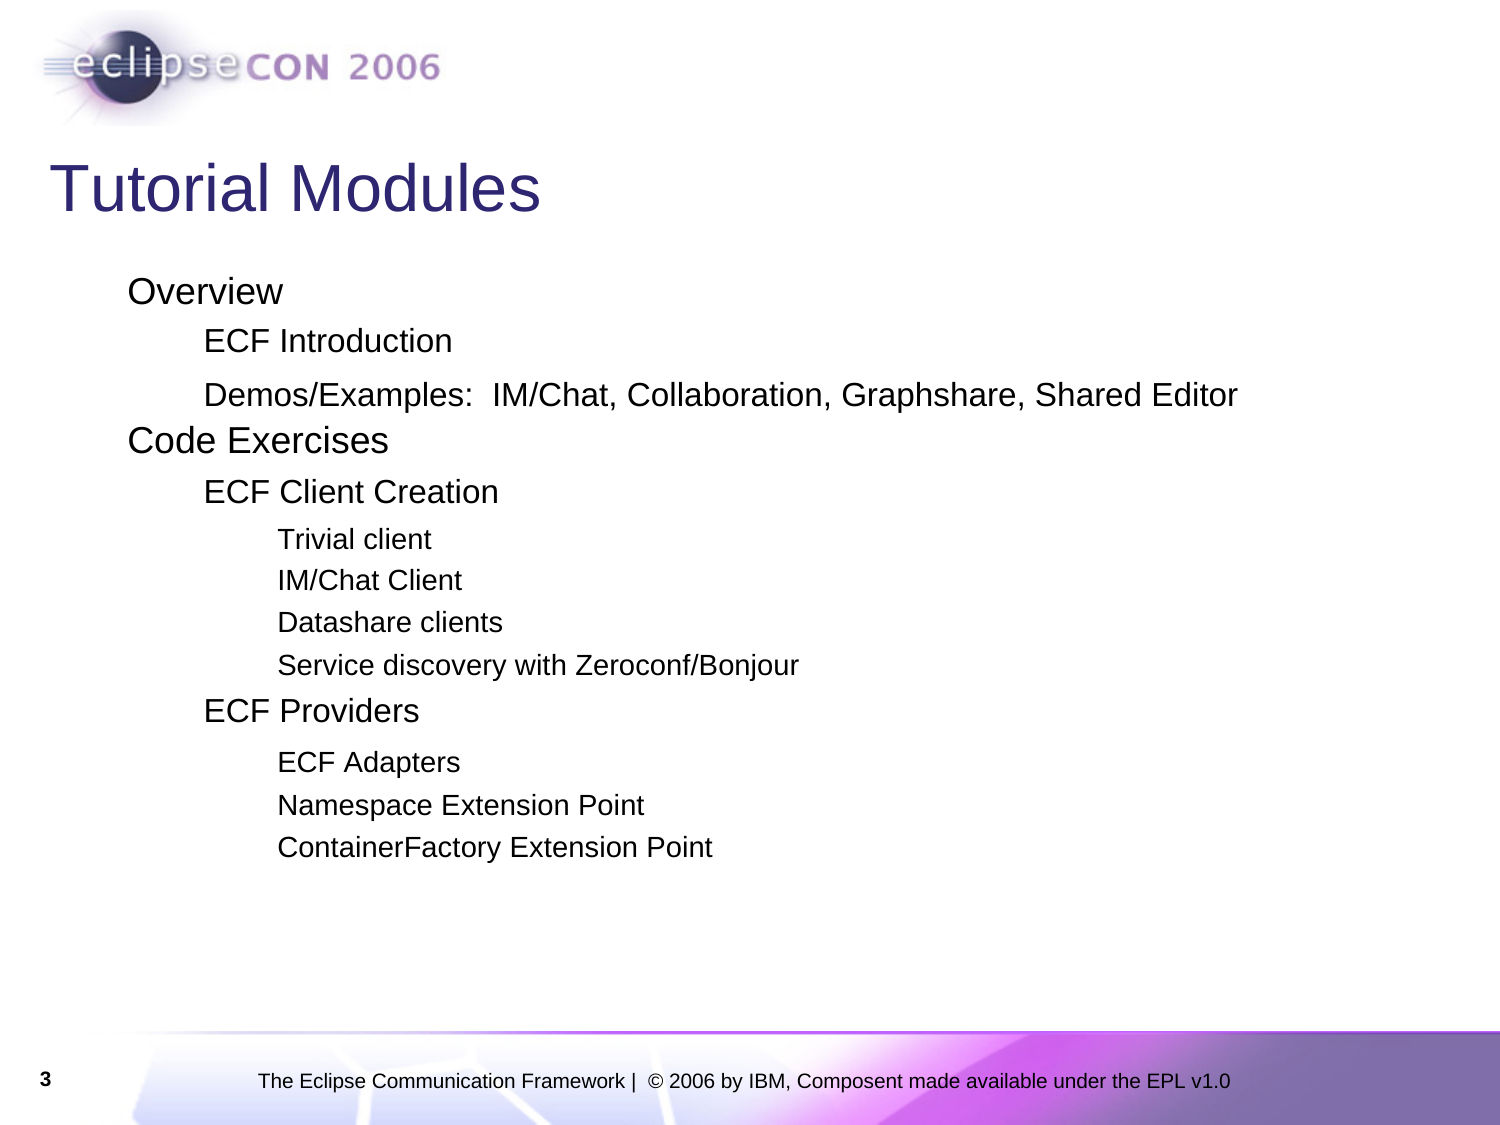

# Tutorial Modules
Overview
ECF Introduction
Demos/Examples: IM/Chat, Collaboration, Graphshare, Shared Editor
Code Exercises
ECF Client Creation
Trivial client
IM/Chat Client
Datashare clients
Service discovery with Zeroconf/Bonjour
ECF Providers
ECF Adapters
Namespace Extension Point
ContainerFactory Extension Point
3